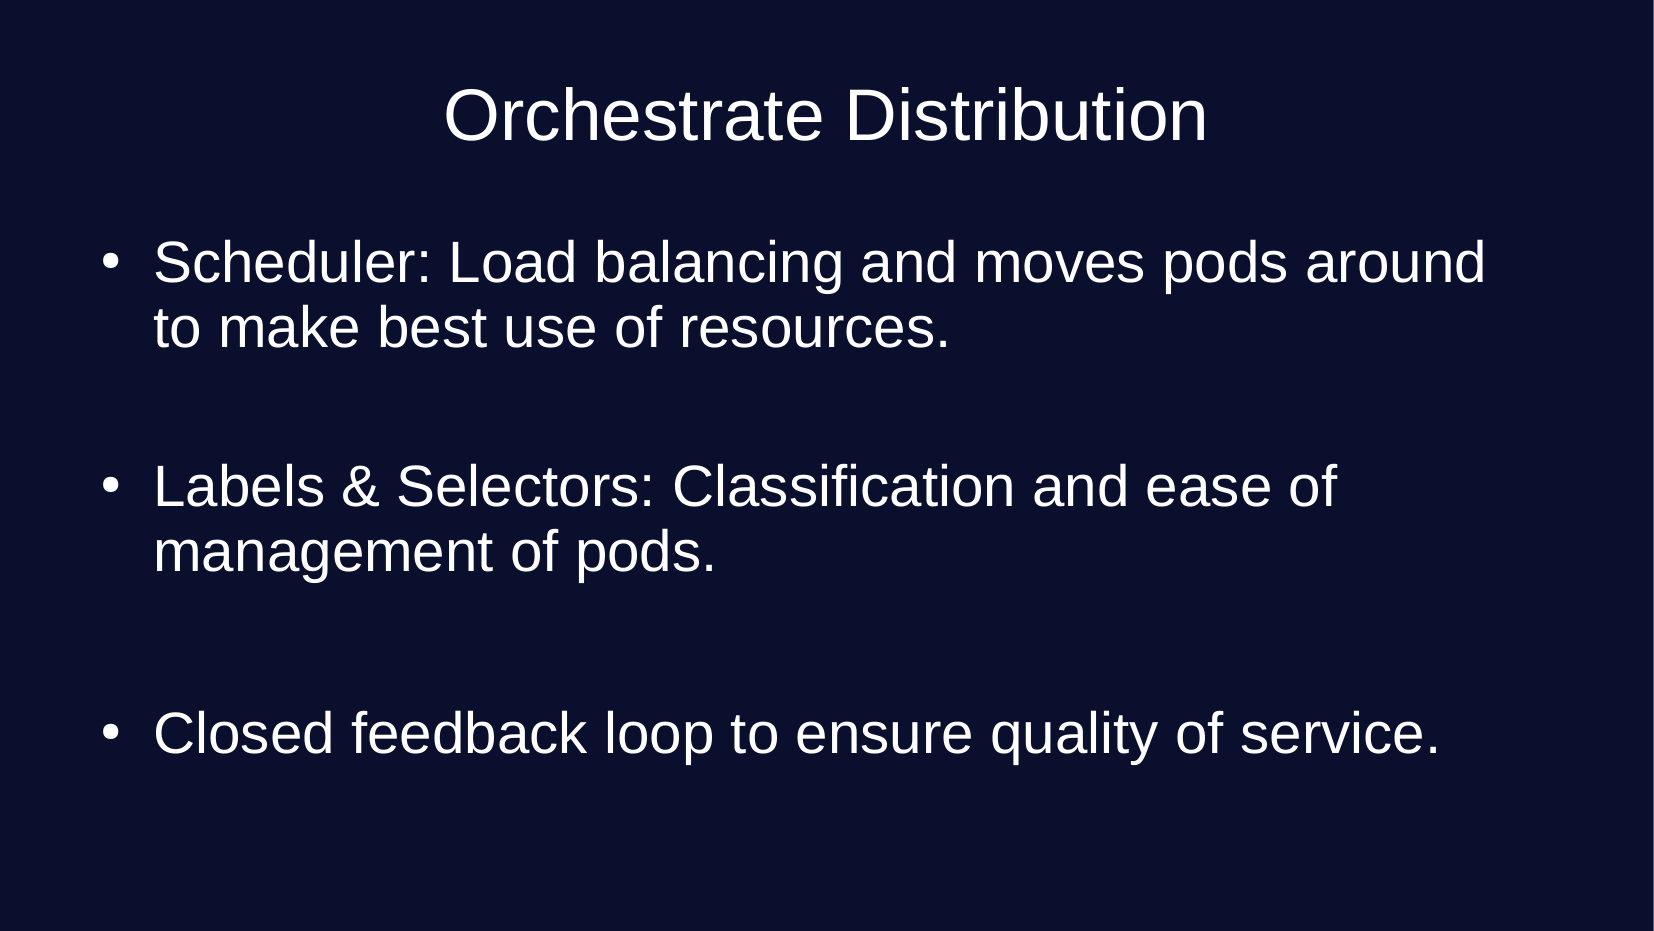

Orchestrate Distribution
# Scheduler: Load balancing and moves pods around to make best use of resources.
Labels & Selectors: Classification and ease of management of pods.
Closed feedback loop to ensure quality of service.